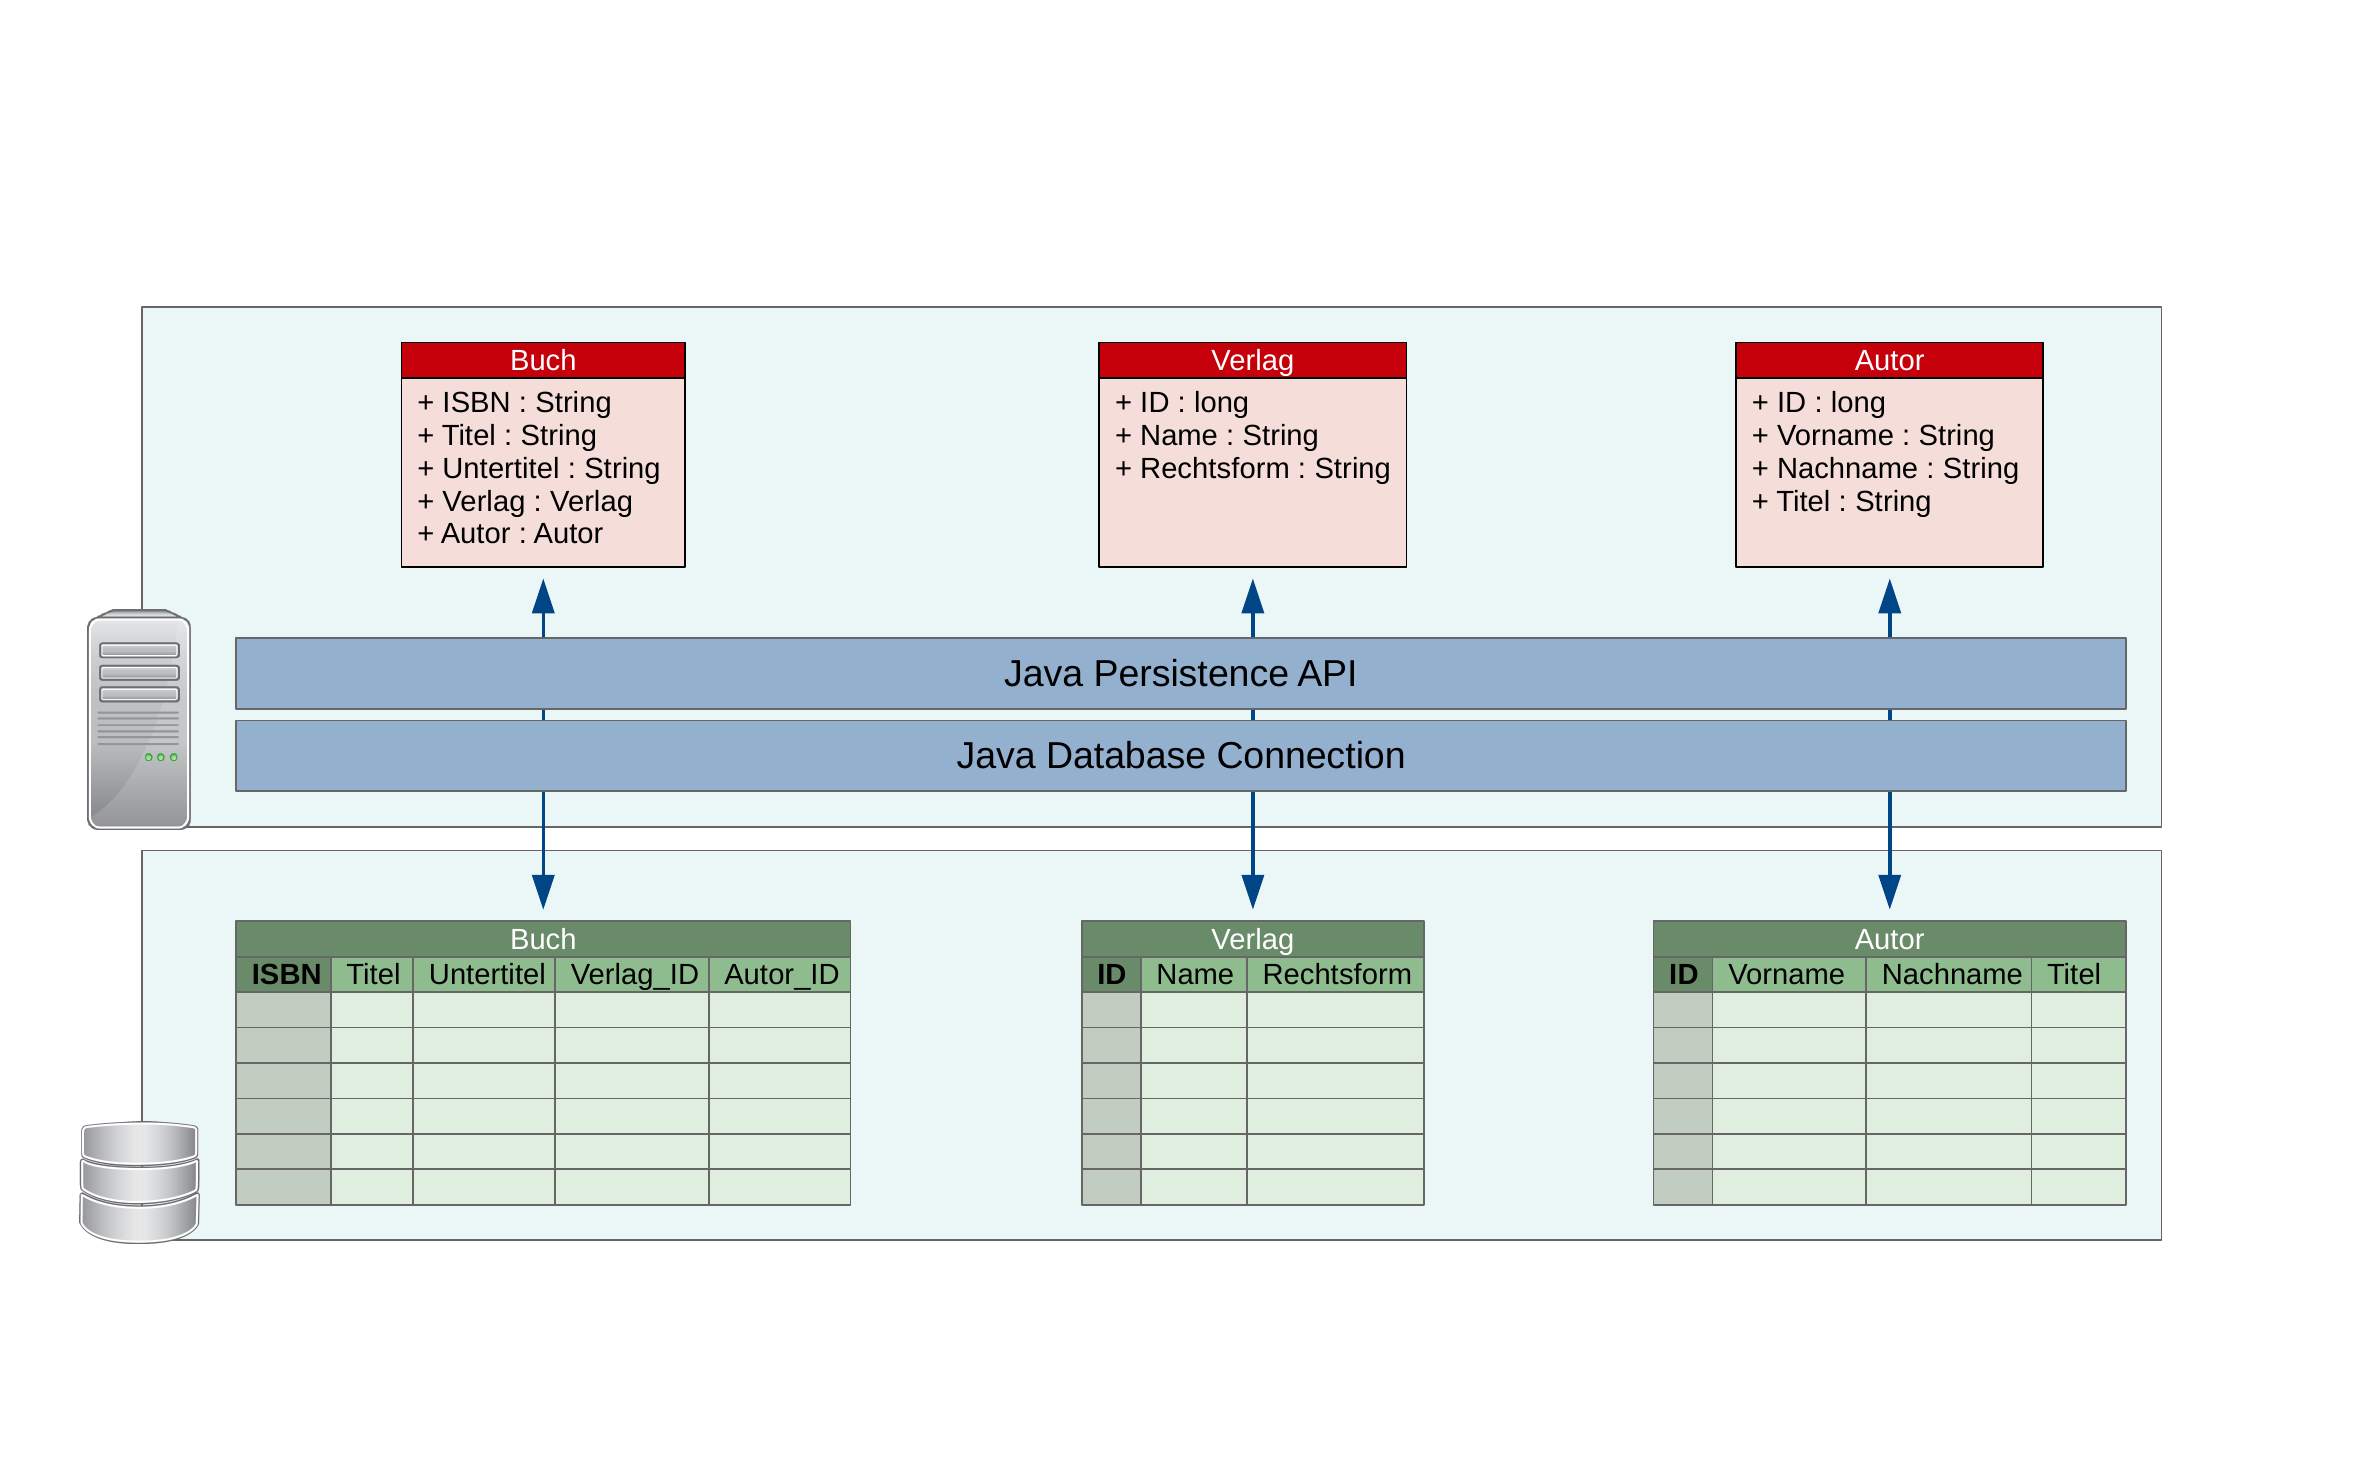

Buch
+ ISBN : String
+ Titel : String
+ Untertitel : String
+ Verlag : Verlag
+ Autor : Autor
Verlag
+ ID : long
+ Name : String
+ Rechtsform : String
Autor
+ ID : long
+ Vorname : String
+ Nachname : String
+ Titel : String
Java Persistence API
Java Database Connection
Buch
ISBN
Titel
Untertitel
Verlag_ID
Autor_ID
Verlag
ID
Name
Rechtsform
Autor
ID
Vorname
Nachname
Titel